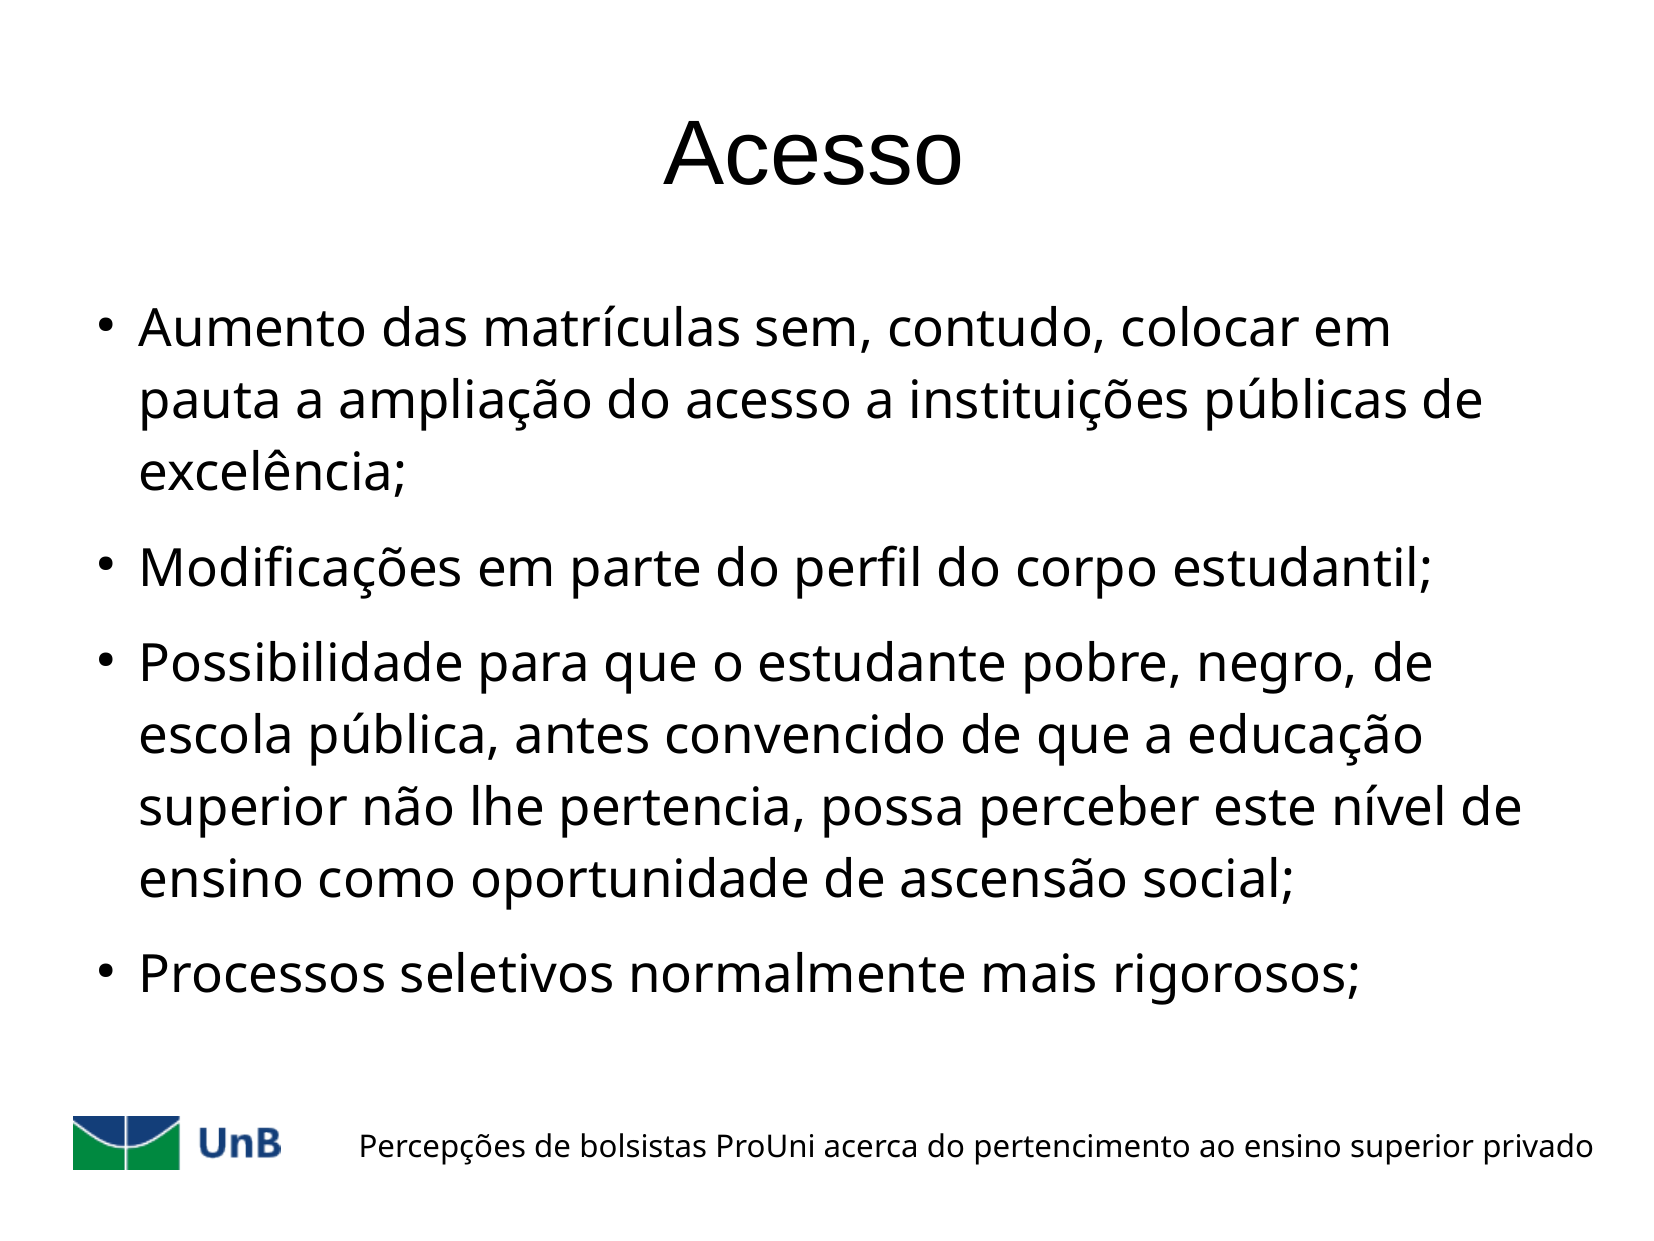

# Acesso
Aumento das matrículas sem, contudo, colocar em pauta a ampliação do acesso a instituições públicas de excelência;
Modificações em parte do perfil do corpo estudantil;
Possibilidade para que o estudante pobre, negro, de escola pública, antes convencido de que a educação superior não lhe pertencia, possa perceber este nível de ensino como oportunidade de ascensão social;
Processos seletivos normalmente mais rigorosos;
Percepções de bolsistas ProUni acerca do pertencimento ao ensino superior privado